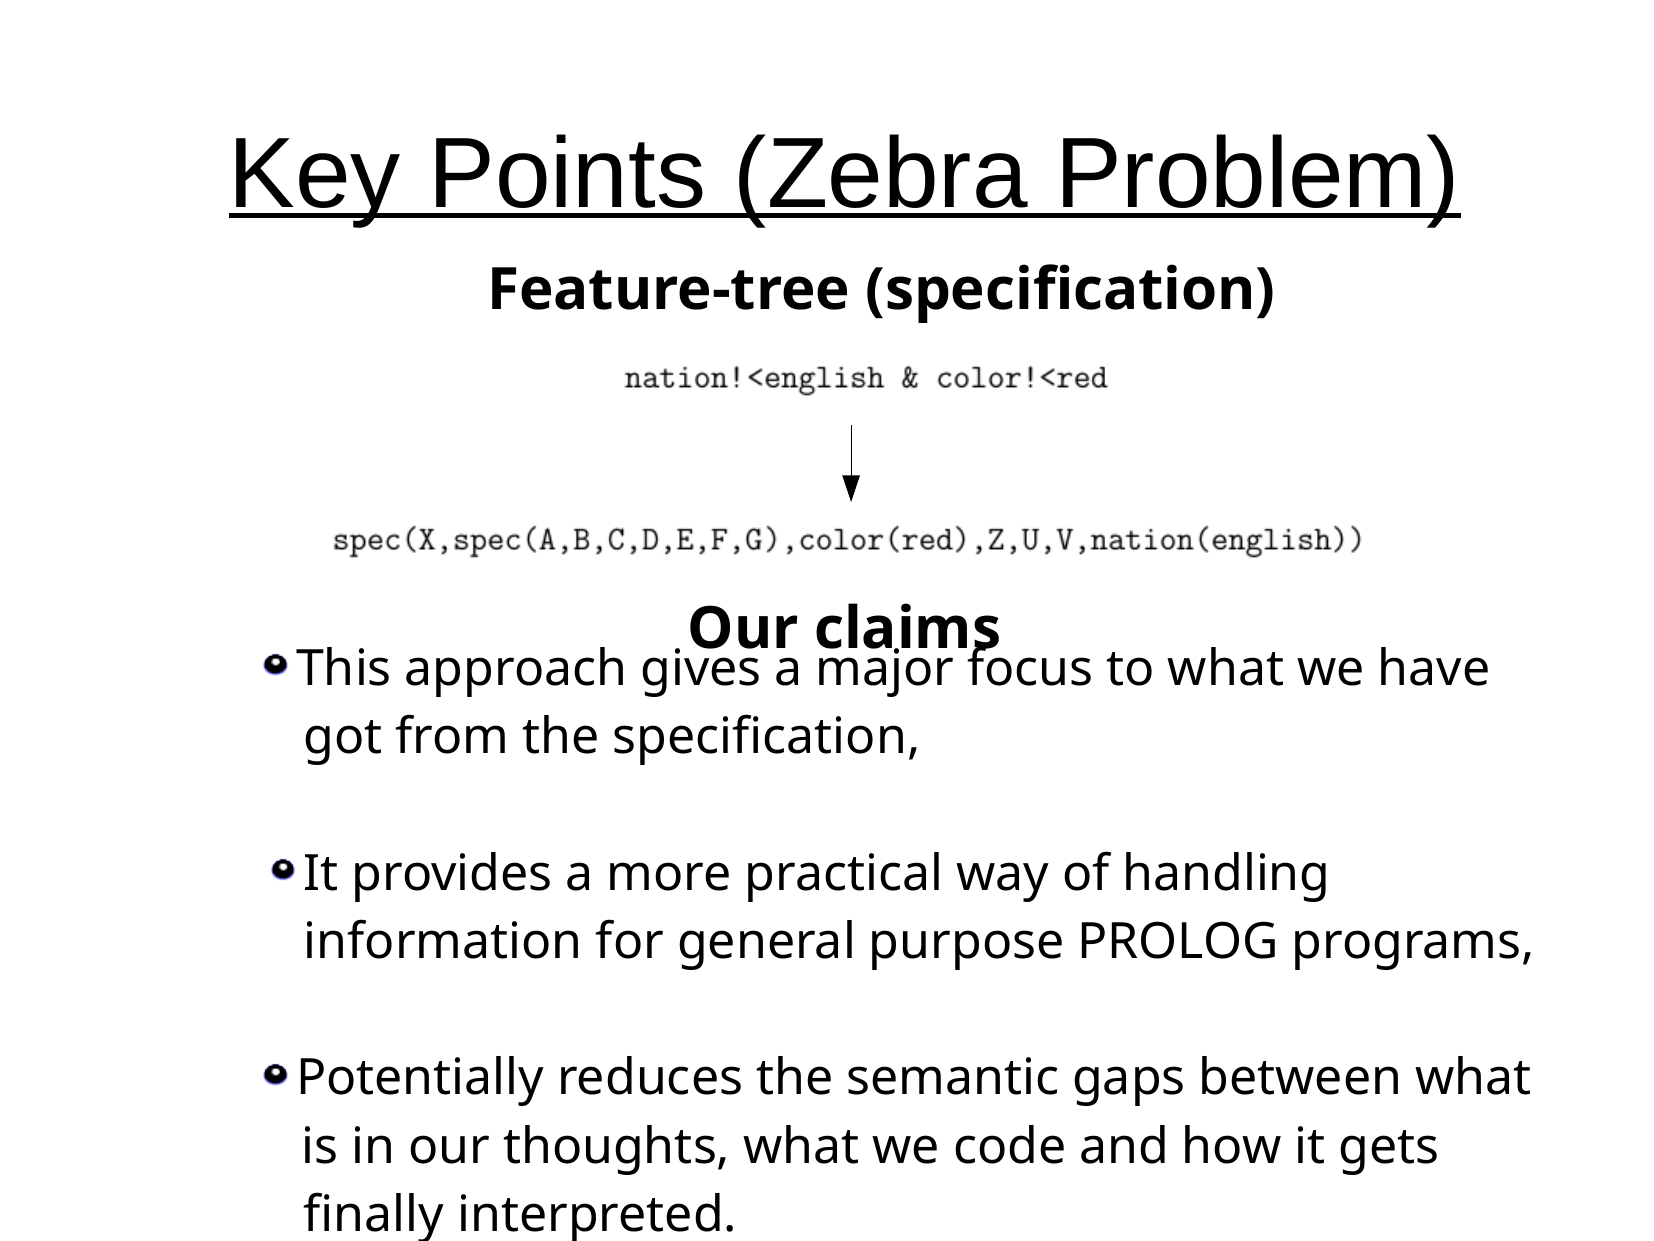

Key Points (Zebra Problem)
Feature-tree (specification)
Our claims
This approach gives a major focus to what we have
got from the specification,
It provides a more practical way of handling
information for general purpose PROLOG programs,
Potentially reduces the semantic gaps between what
is in our thoughts, what we code and how it gets
finally interpreted.